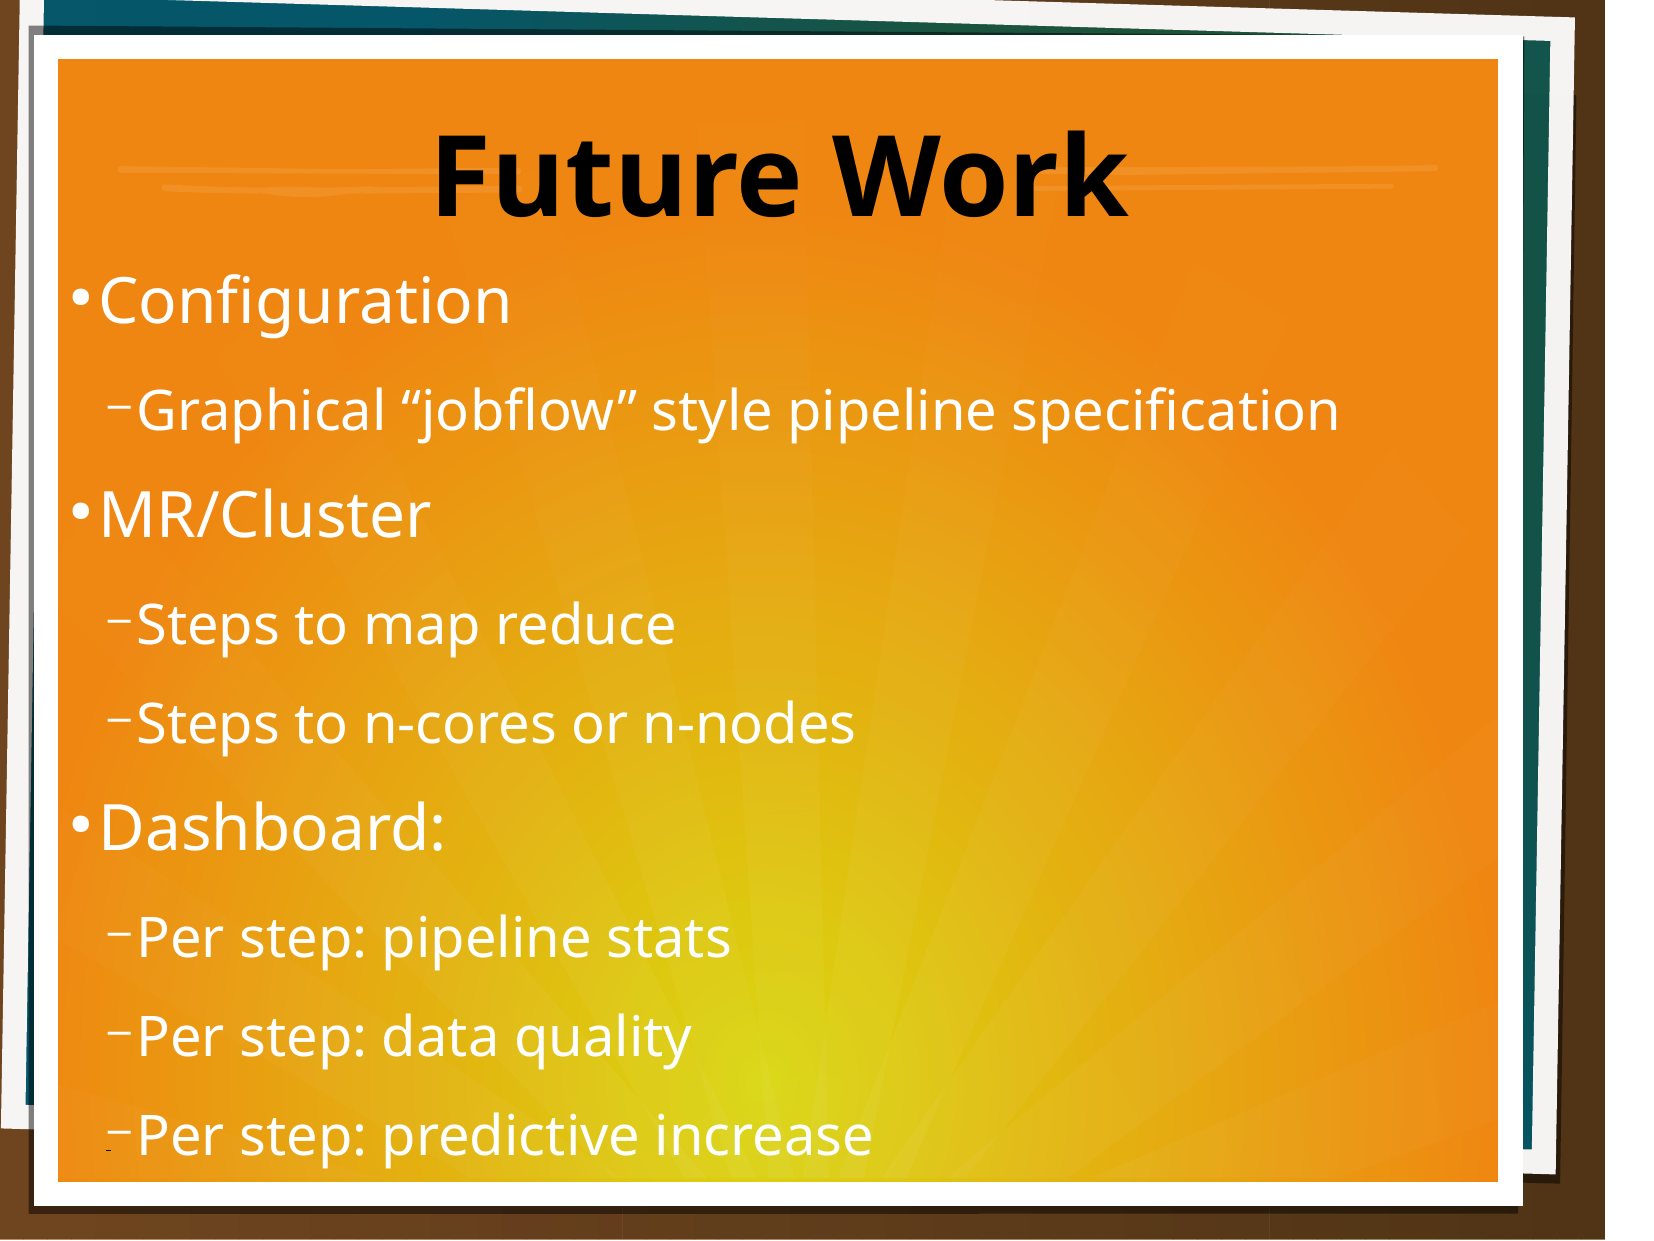

# Future Work
Configuration
Graphical “jobflow” style pipeline specification
MR/Cluster
Steps to map reduce
Steps to n-cores or n-nodes
Dashboard:
Per step: pipeline stats
Per step: data quality
Per step: predictive increase